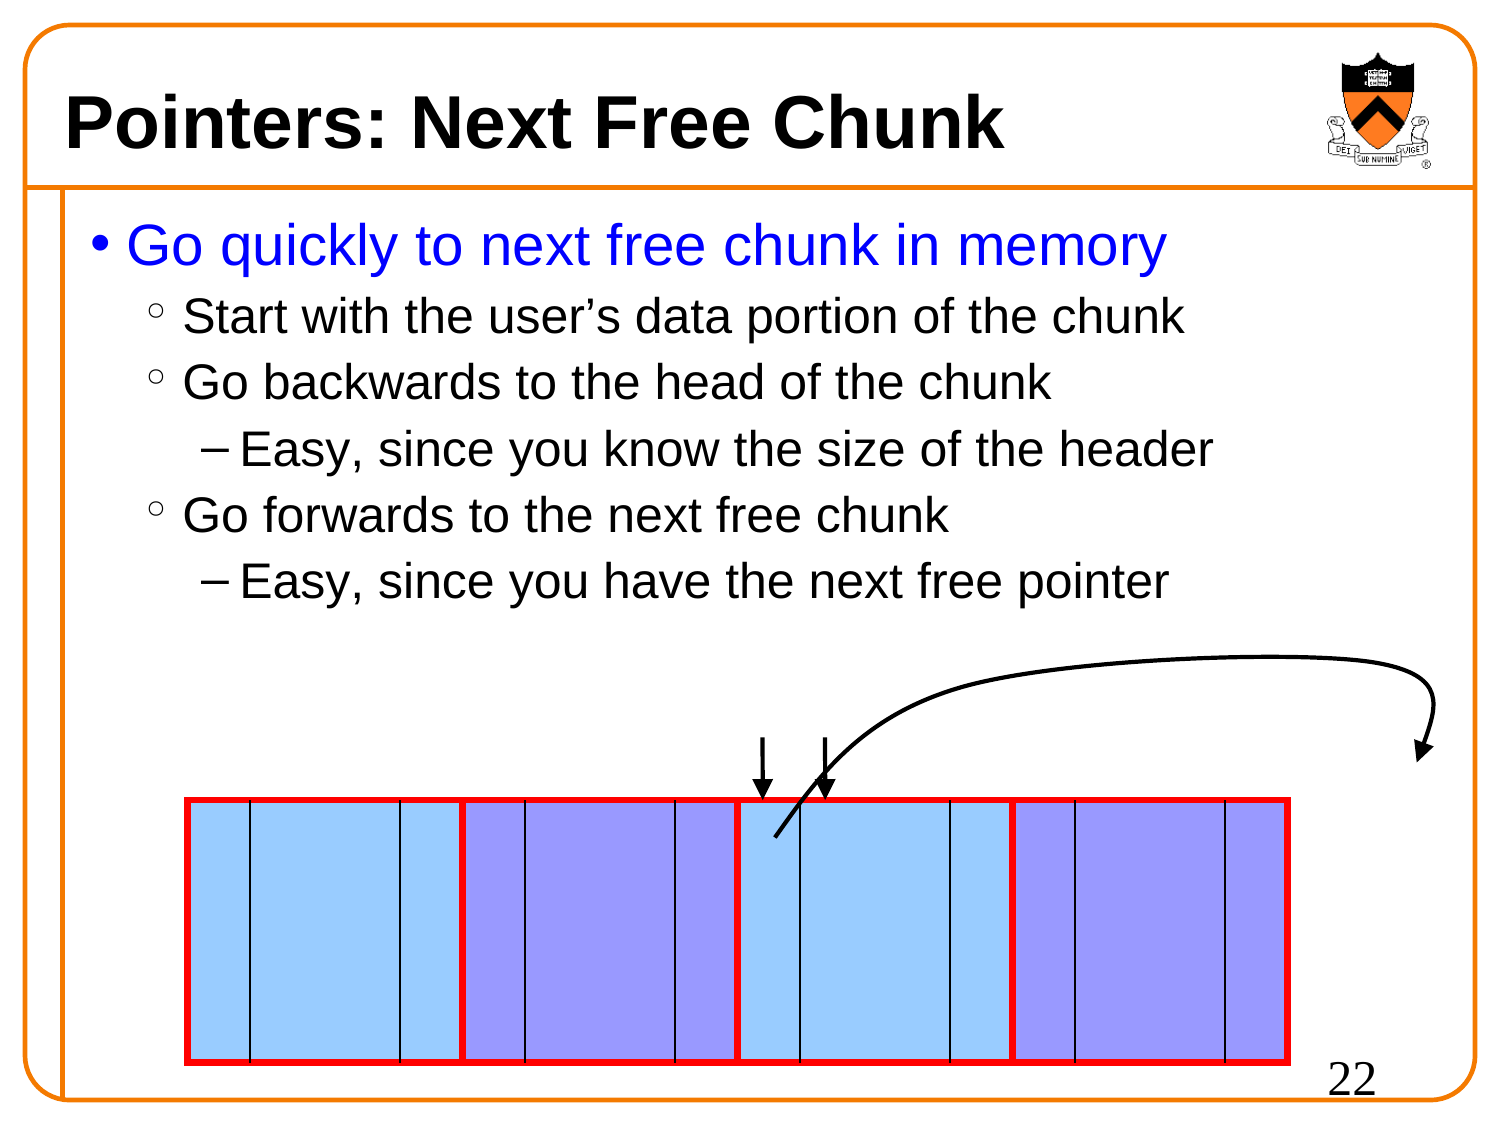

# Pointers: Next Free Chunk
Go quickly to next free chunk in memory
Start with the user’s data portion of the chunk
Go backwards to the head of the chunk
Easy, since you know the size of the header
Go forwards to the next free chunk
Easy, since you have the next free pointer
22